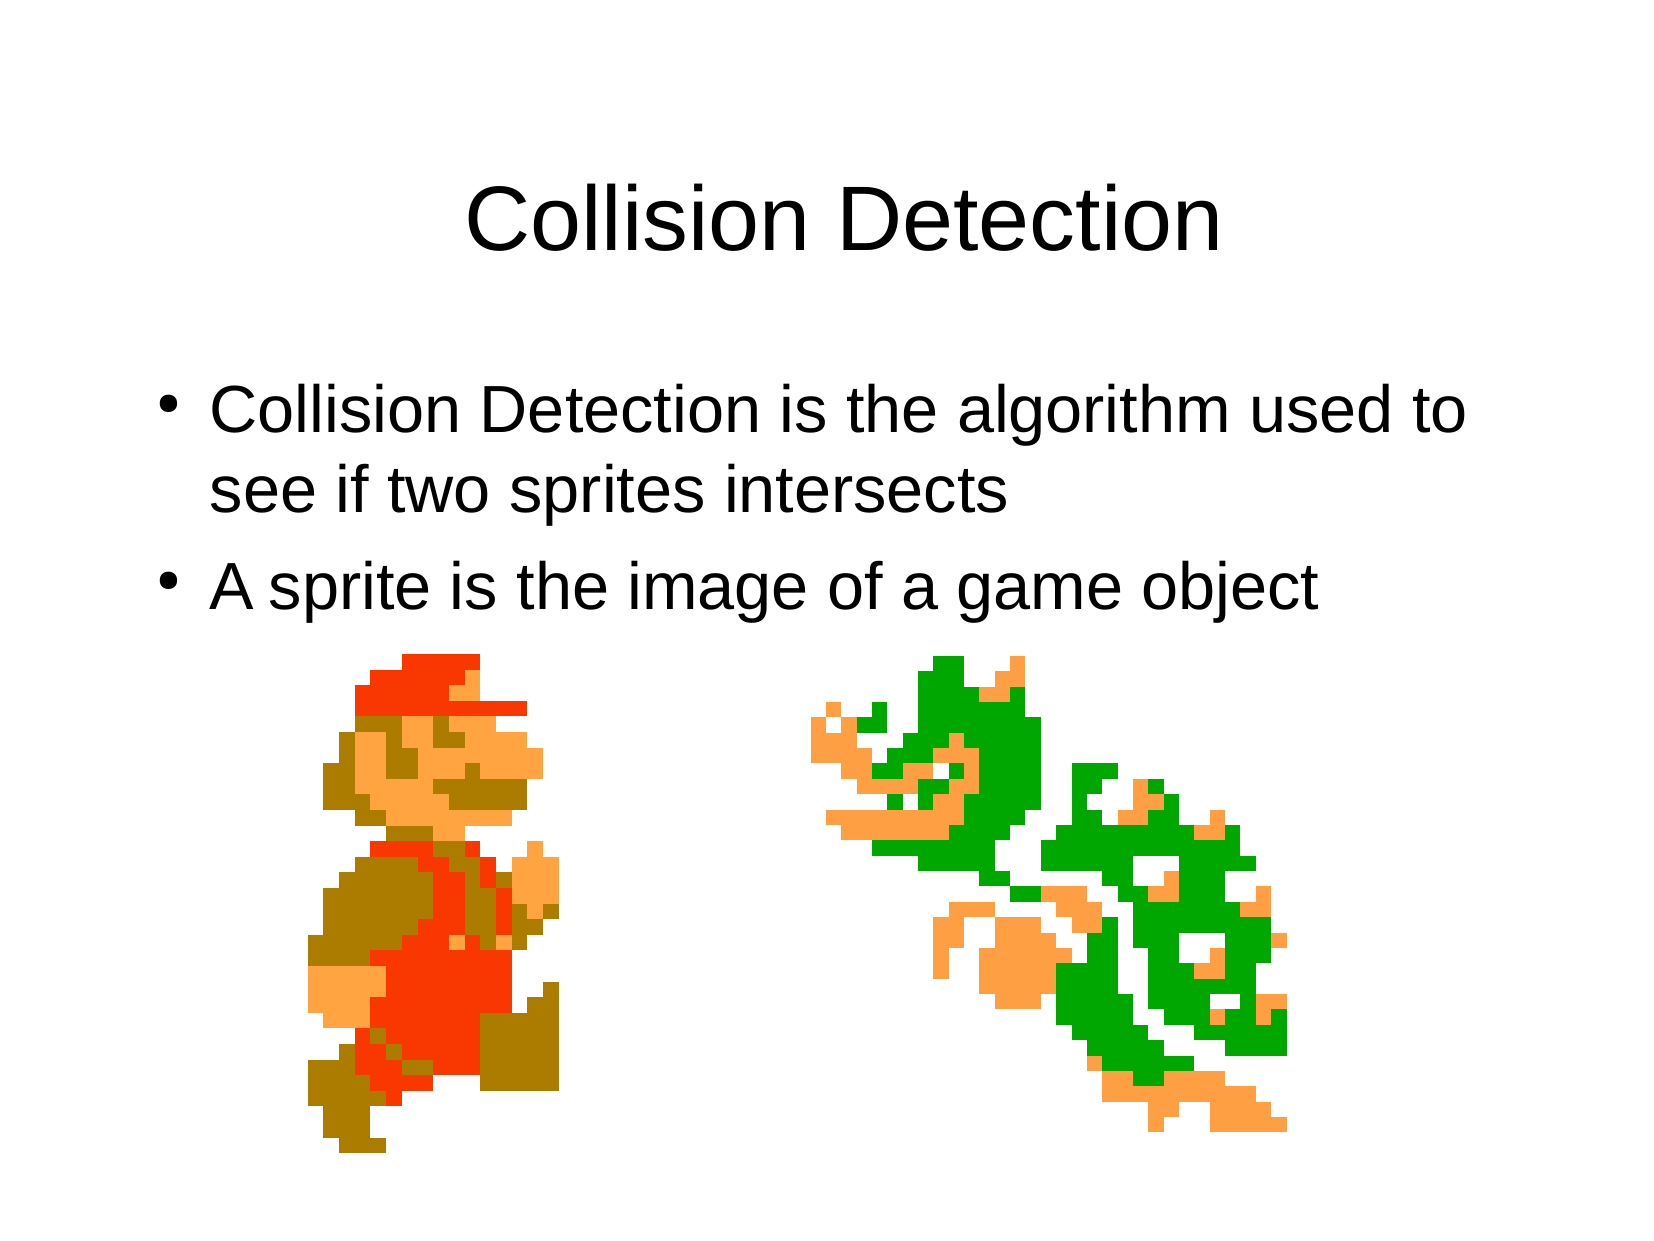

# Collision Detection
Collision Detection is the algorithm used to see if two sprites intersects
A sprite is the image of a game object